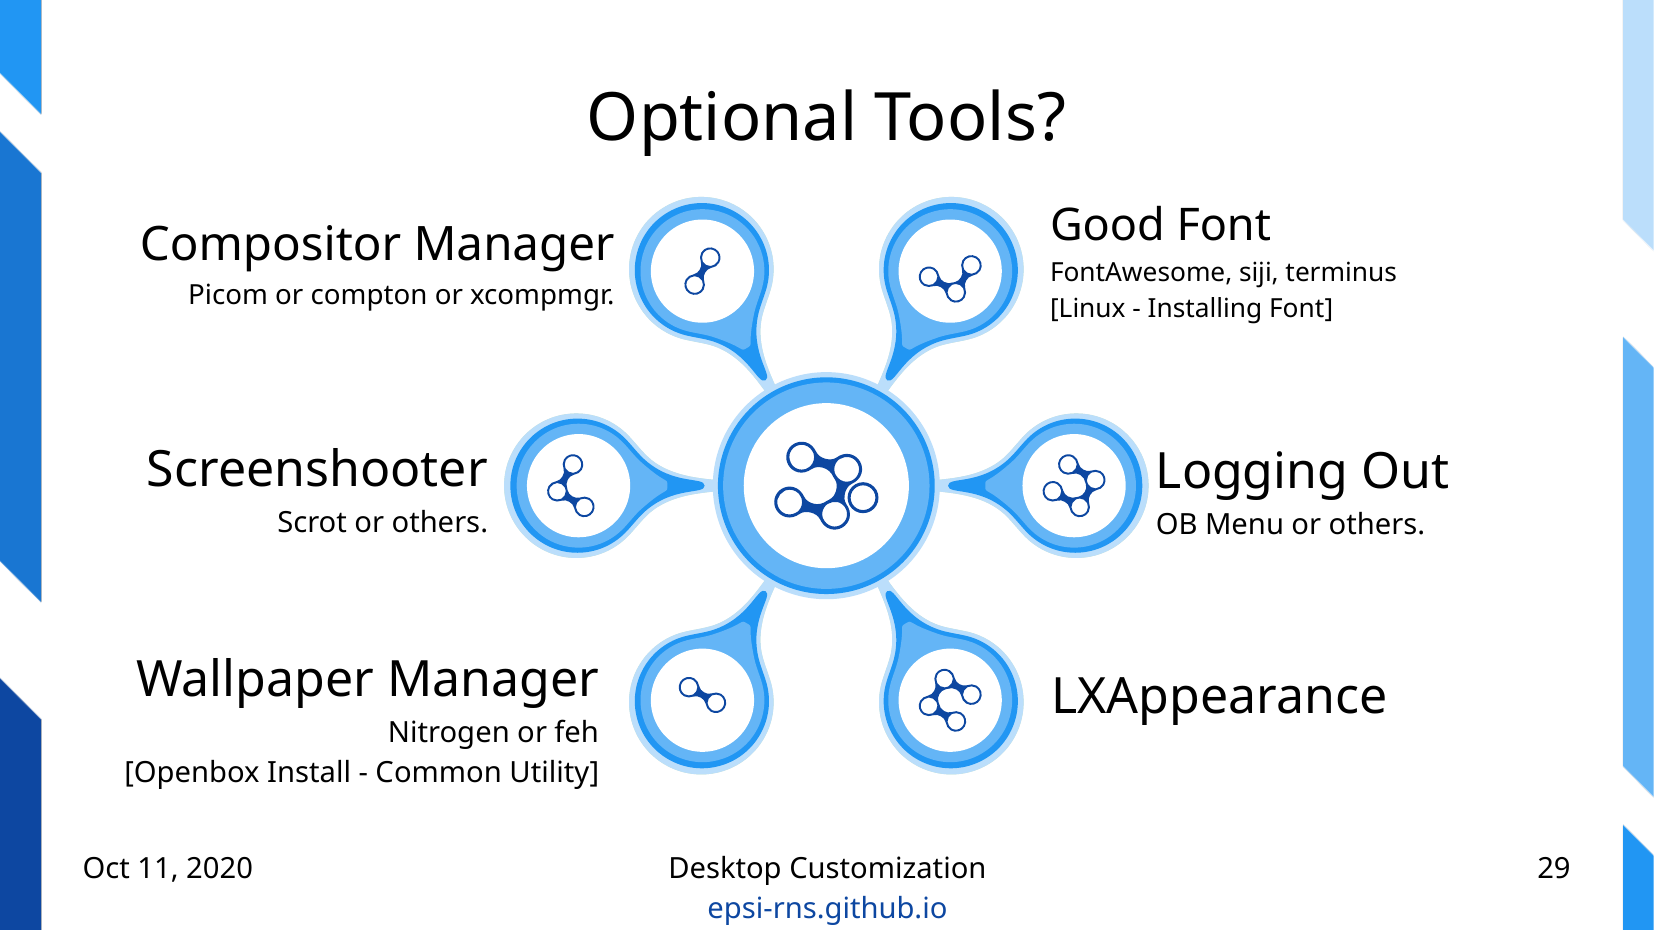

# Optional Tools?
Good Font
FontAwesome, siji, terminus
[Linux - Installing Font]
Compositor Manager
Picom or compton or xcompmgr.
Screenshooter
Scrot or others.
Logging Out
OB Menu or others.
Wallpaper Manager
Nitrogen or feh
[Openbox Install - Common Utility]
LXAppearance
Oct 11, 2020
Desktop Customization
29